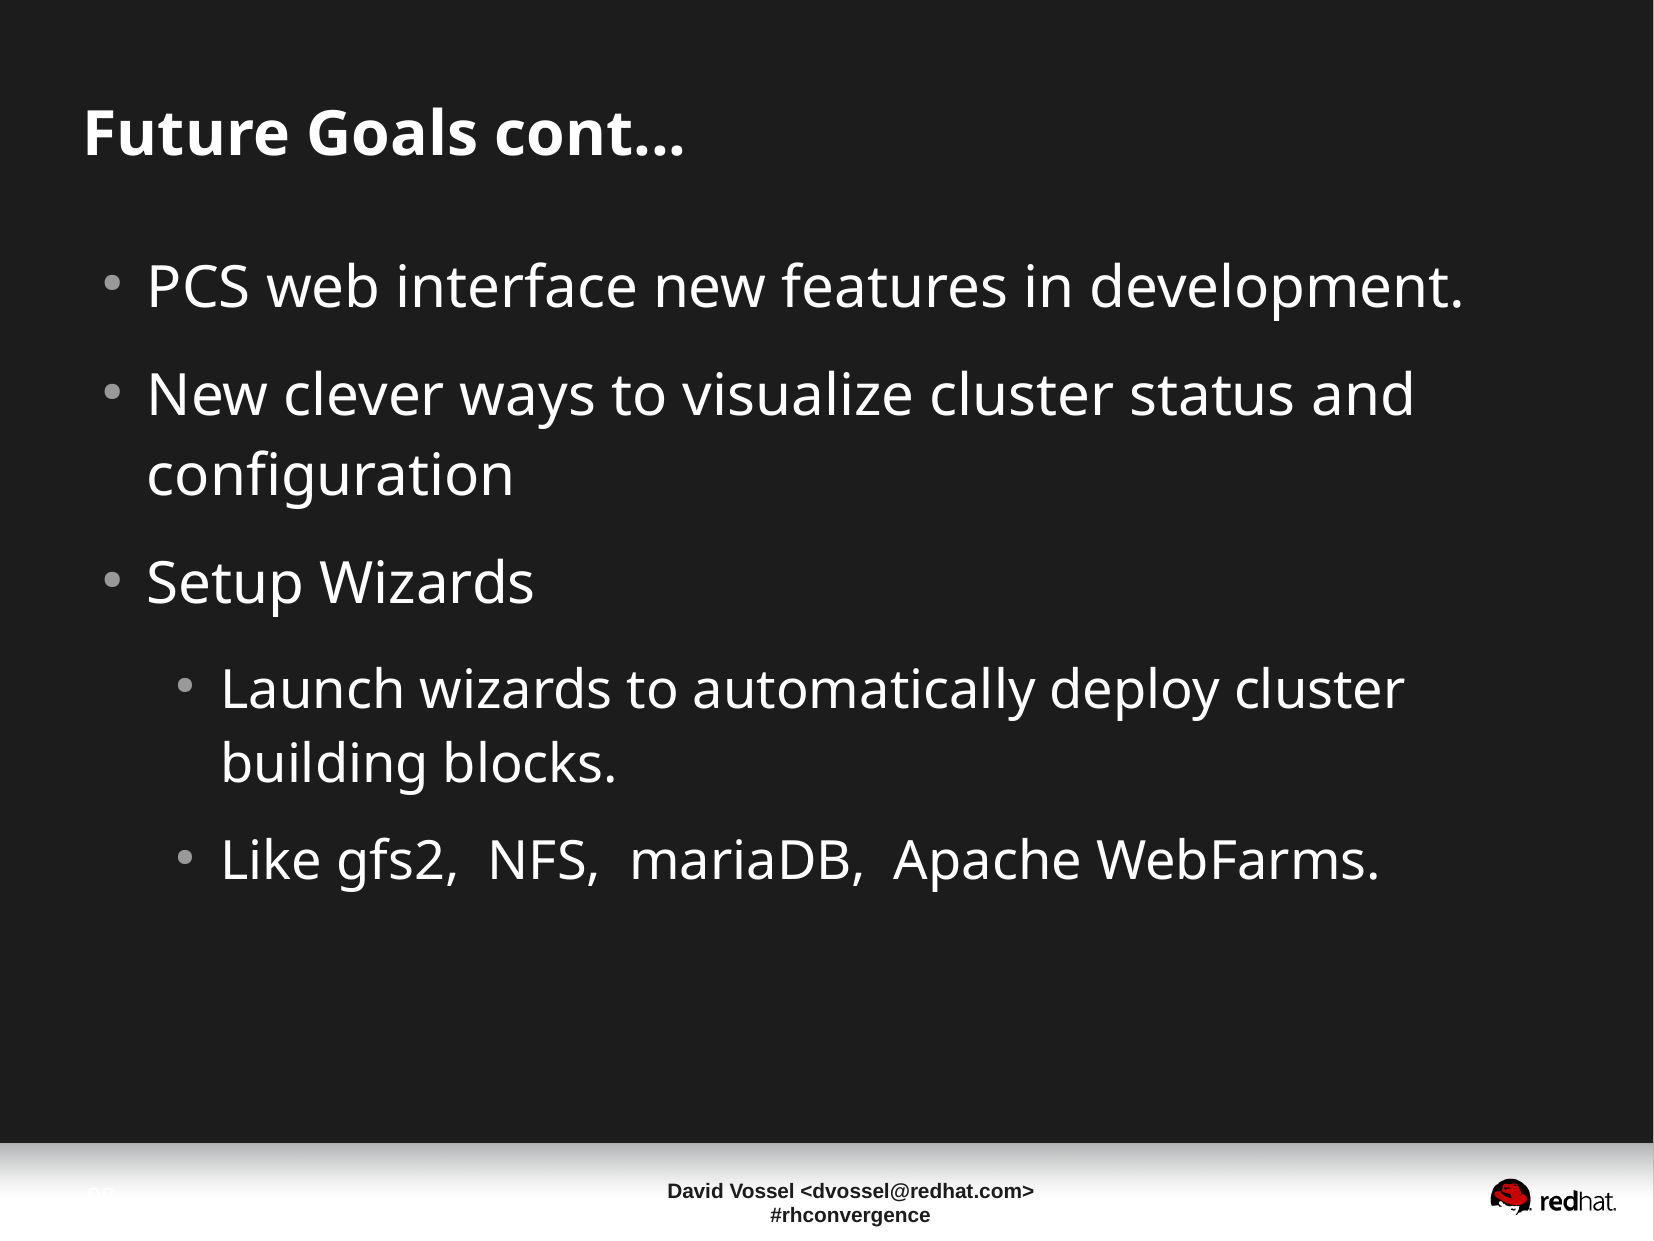

# Future Goals cont...
PCS web interface new features in development.
New clever ways to visualize cluster status and configuration
Setup Wizards
Launch wizards to automatically deploy cluster building blocks.
Like gfs2, NFS, mariaDB, Apache WebFarms.